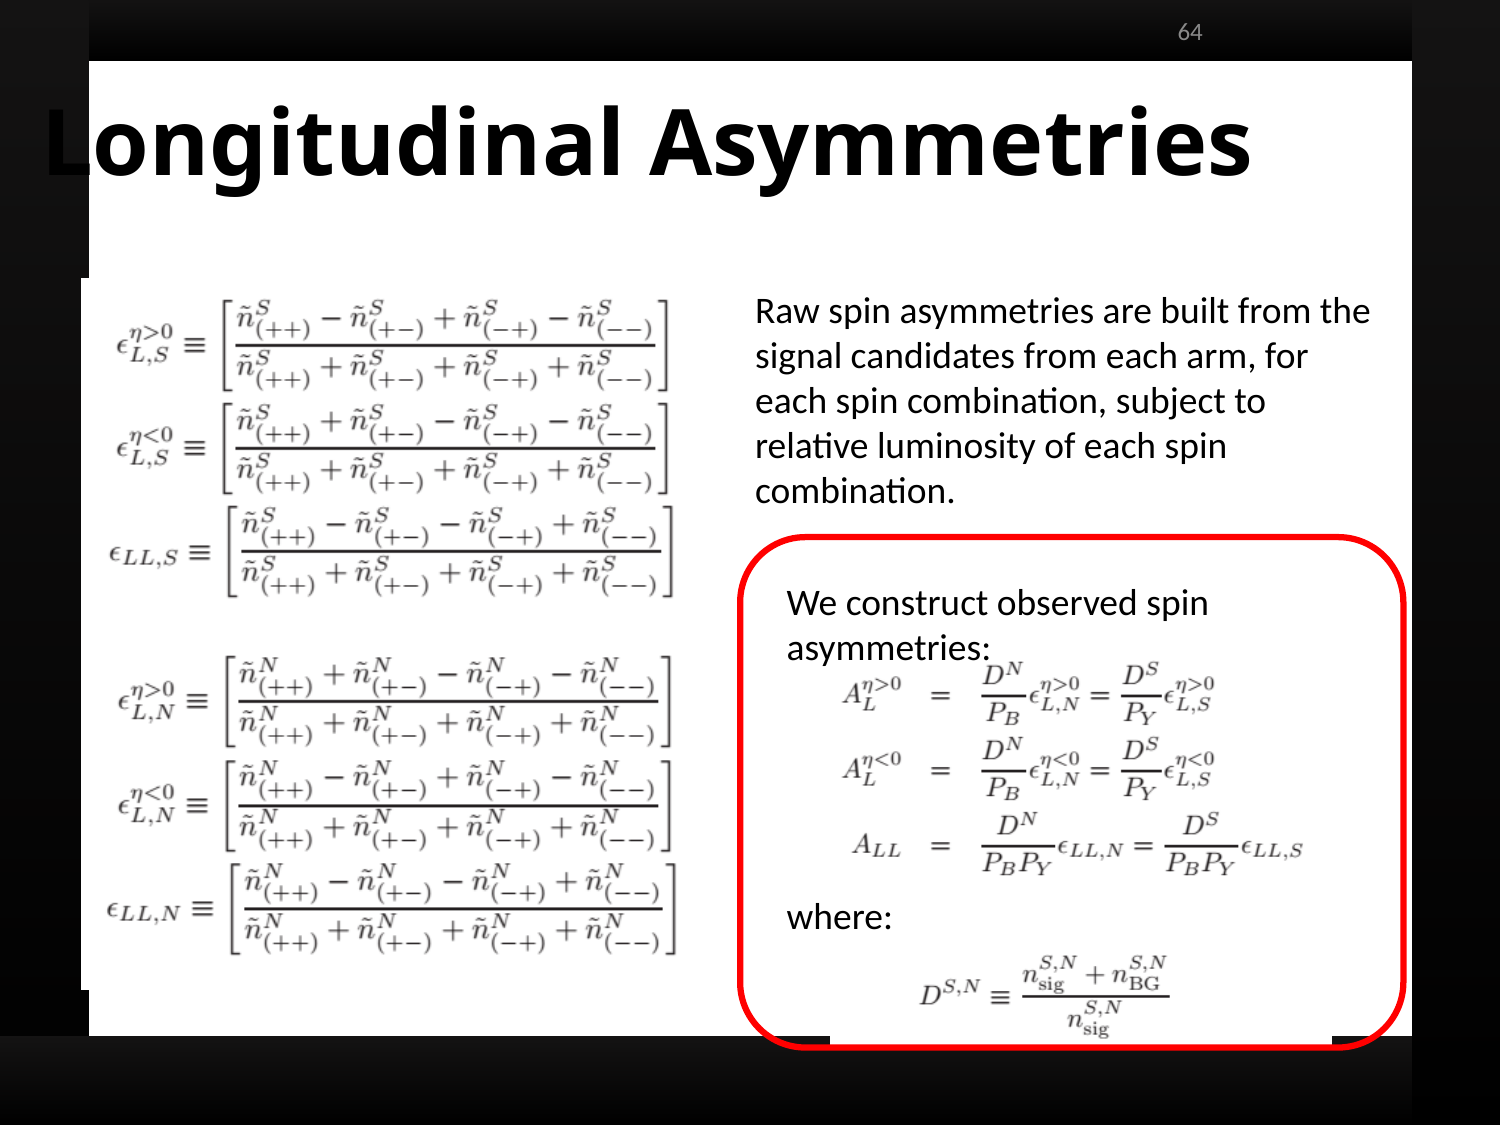

# Longitudinal Asymmetries
Raw spin asymmetries are built from the signal candidates from each arm, for each spin combination, subject to relative luminosity of each spin combination.
We construct observed spin asymmetries:
where: